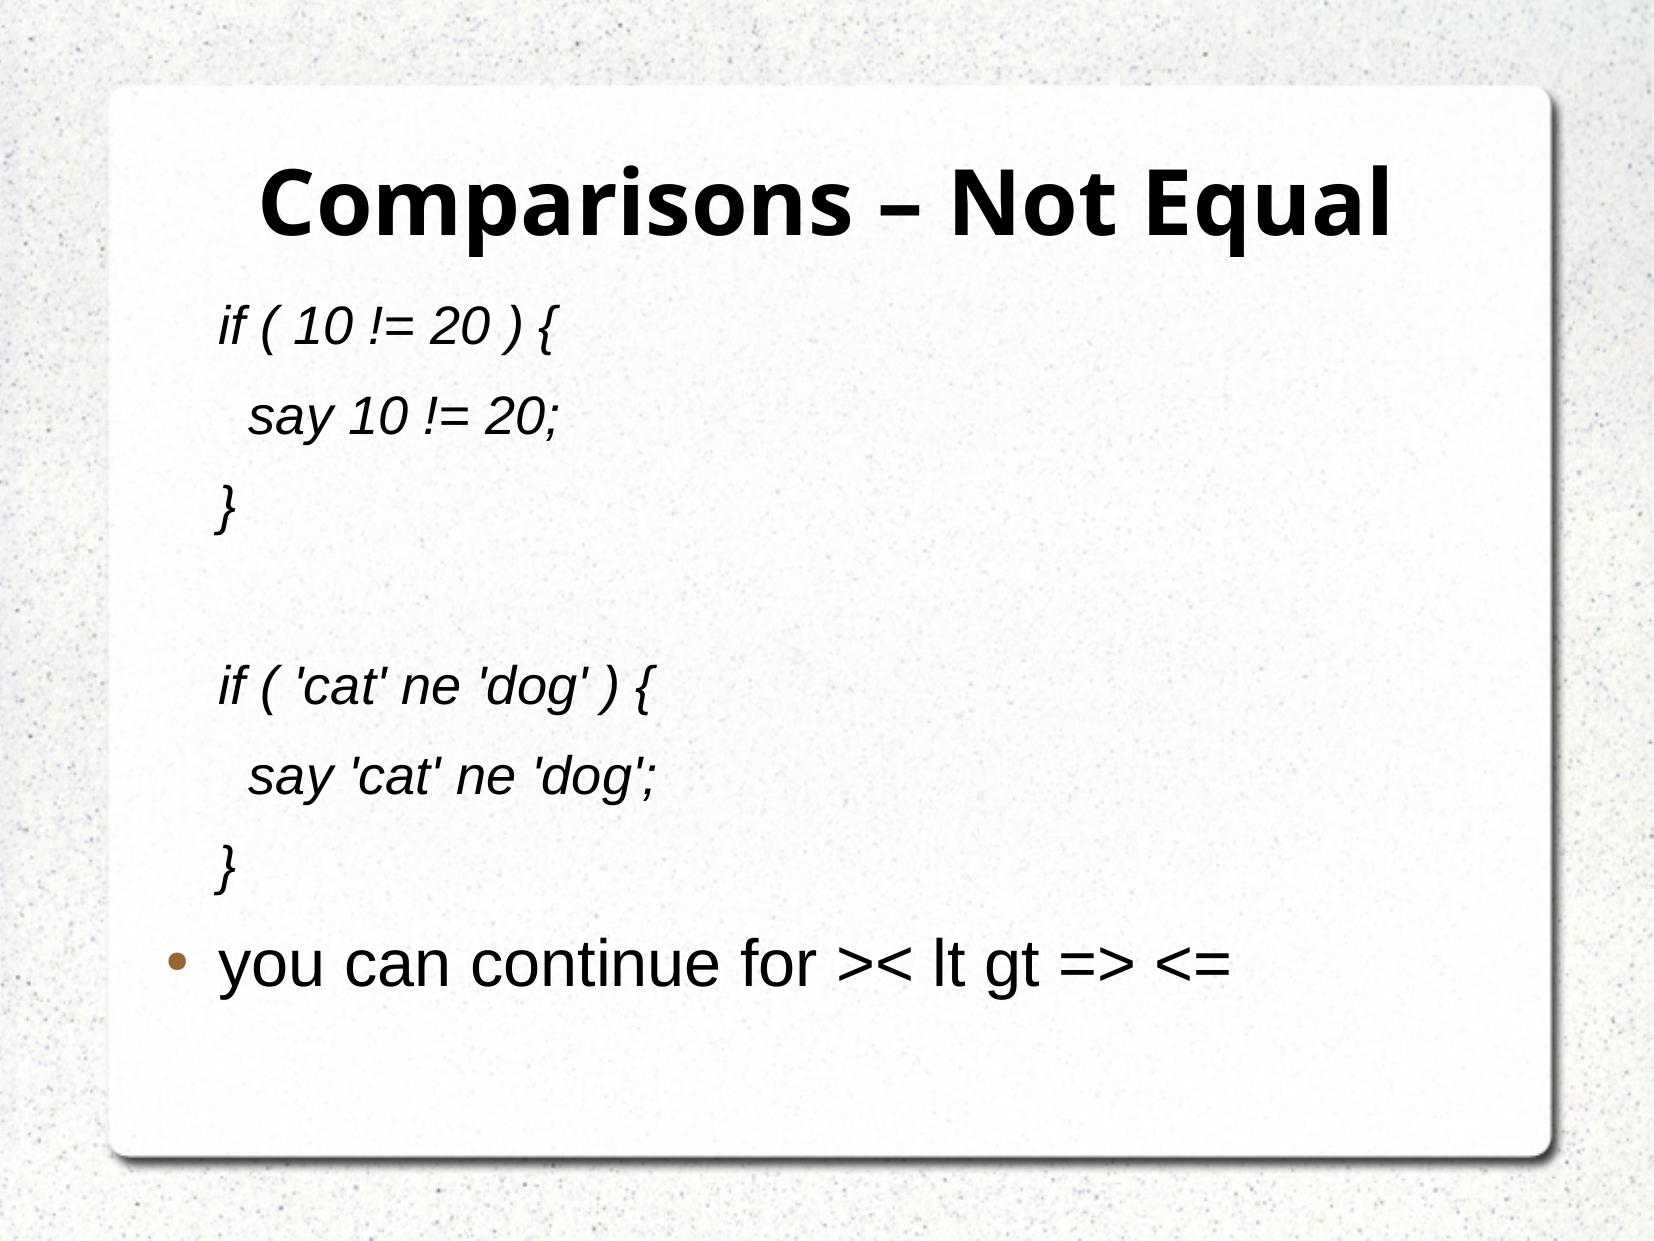

# Comparisons – Not Equal
if ( 10 != 20 ) {
 say 10 != 20;
}
if ( 'cat' ne 'dog' ) {
 say 'cat' ne 'dog';
}
you can continue for >< lt gt => <=